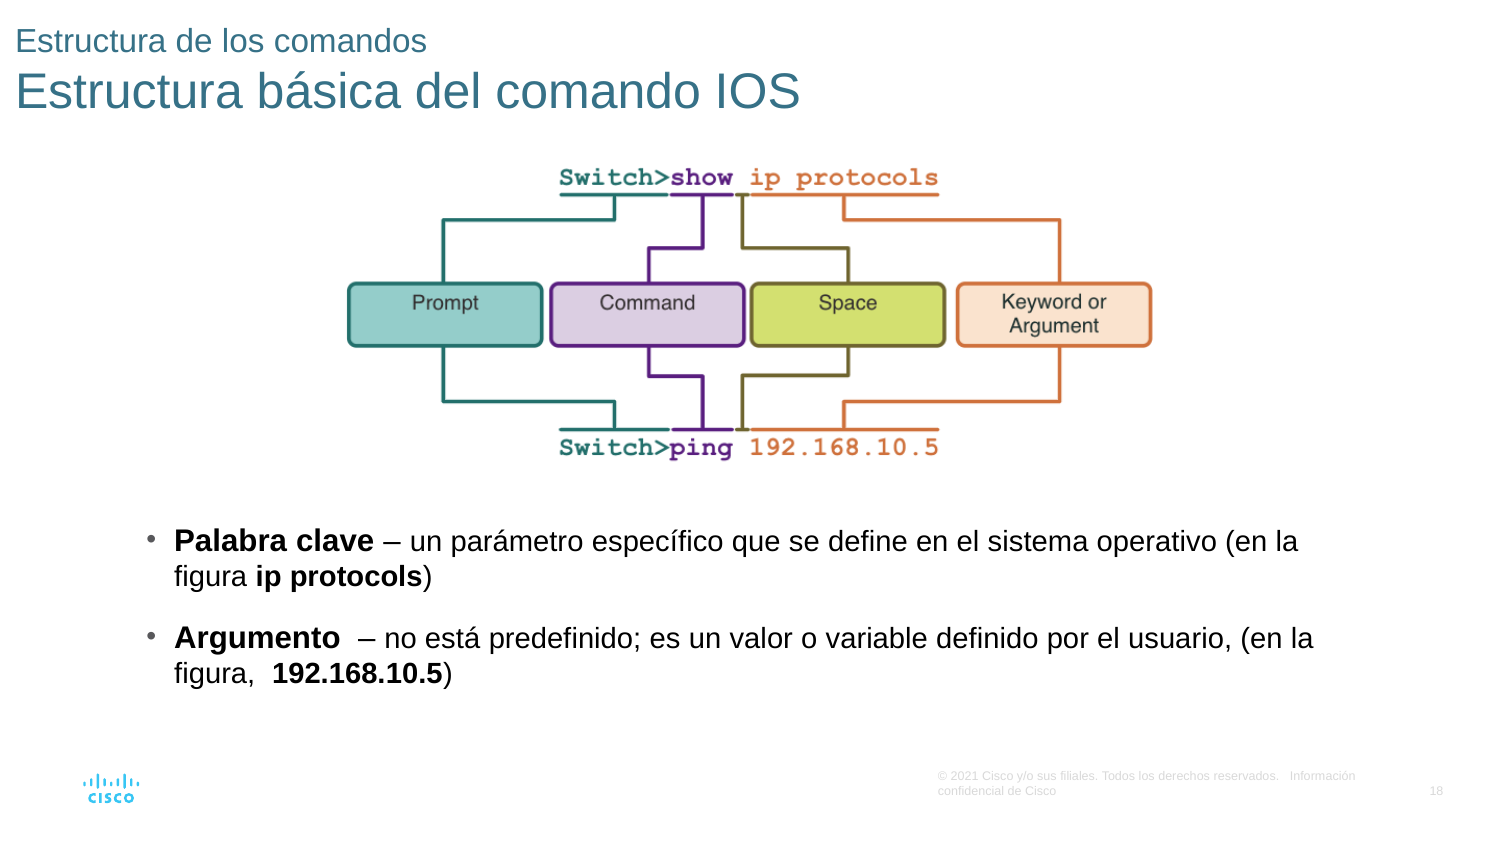

# Estructura de los comandos Estructura básica del comando IOS
Palabra clave – un parámetro específico que se define en el sistema operativo (en la figura ip protocols)
Argumento  – no está predefinido; es un valor o variable definido por el usuario, (en la figura,  192.168.10.5)